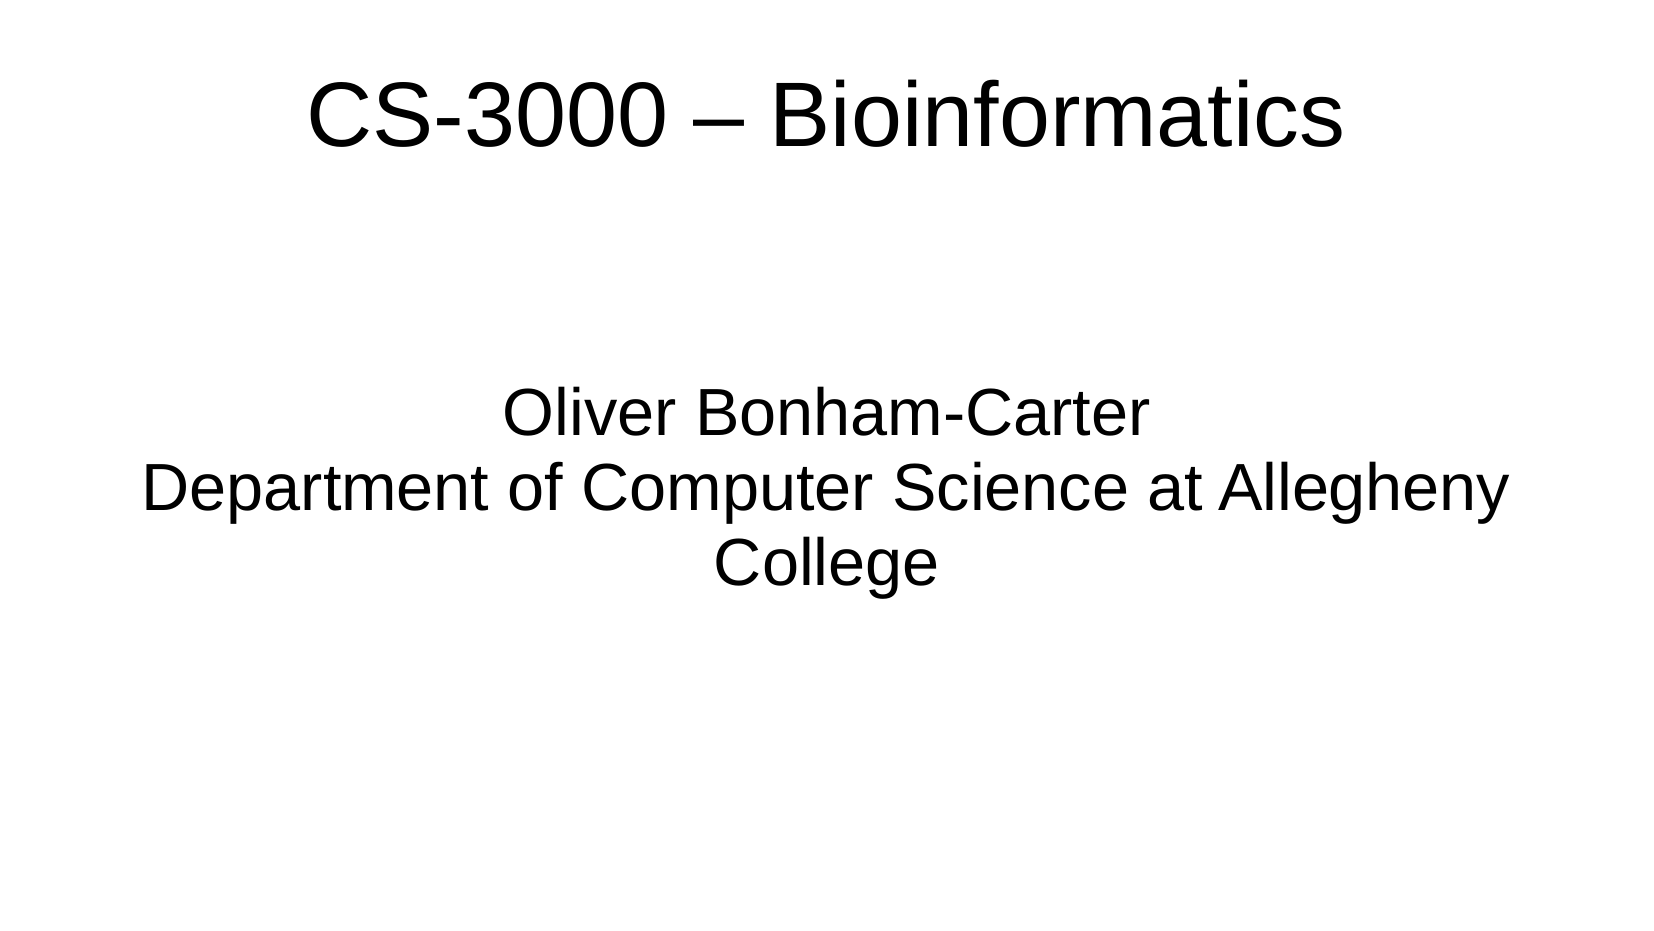

# CS-3000 – Bioinformatics
Oliver Bonham-Carter
Department of Computer Science at Allegheny College